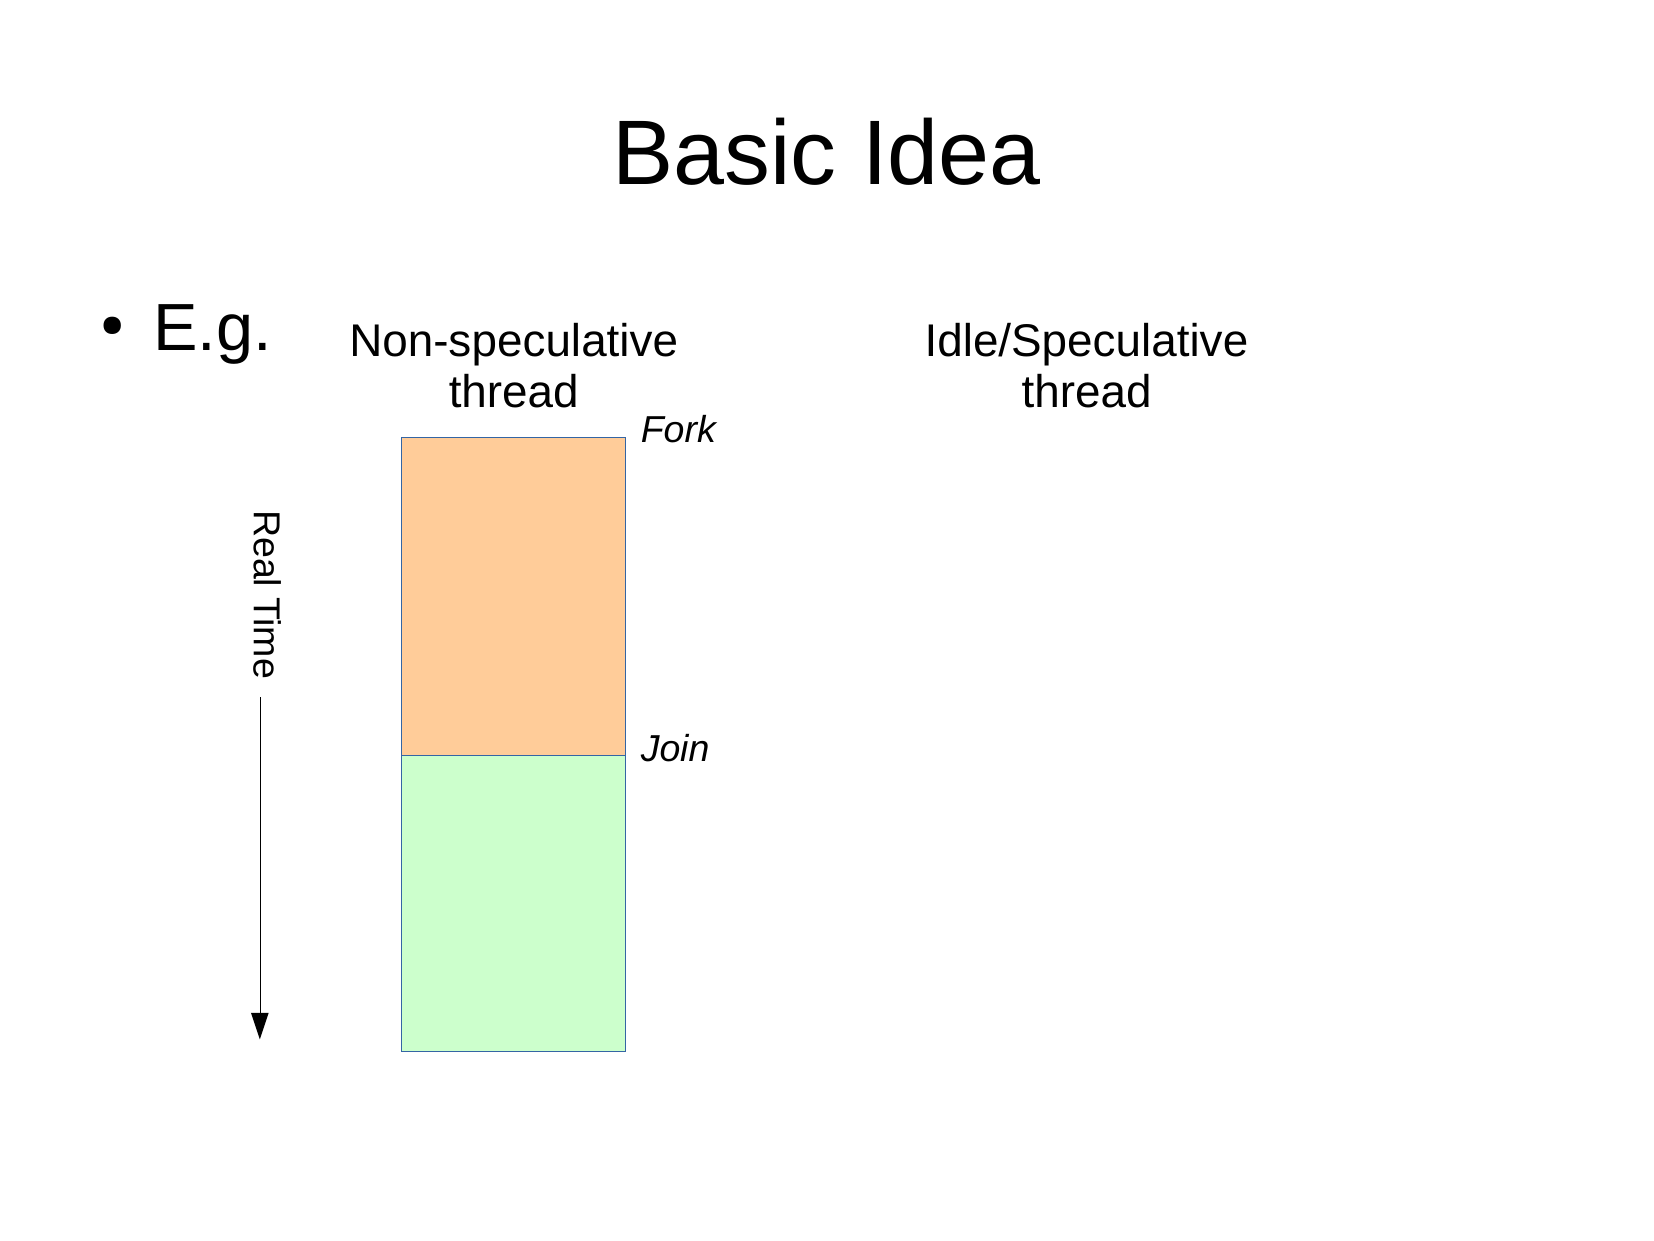

# Basic Idea
E.g.
Non-speculative thread
Idle/Speculative thread
Fork
Real Time
Join